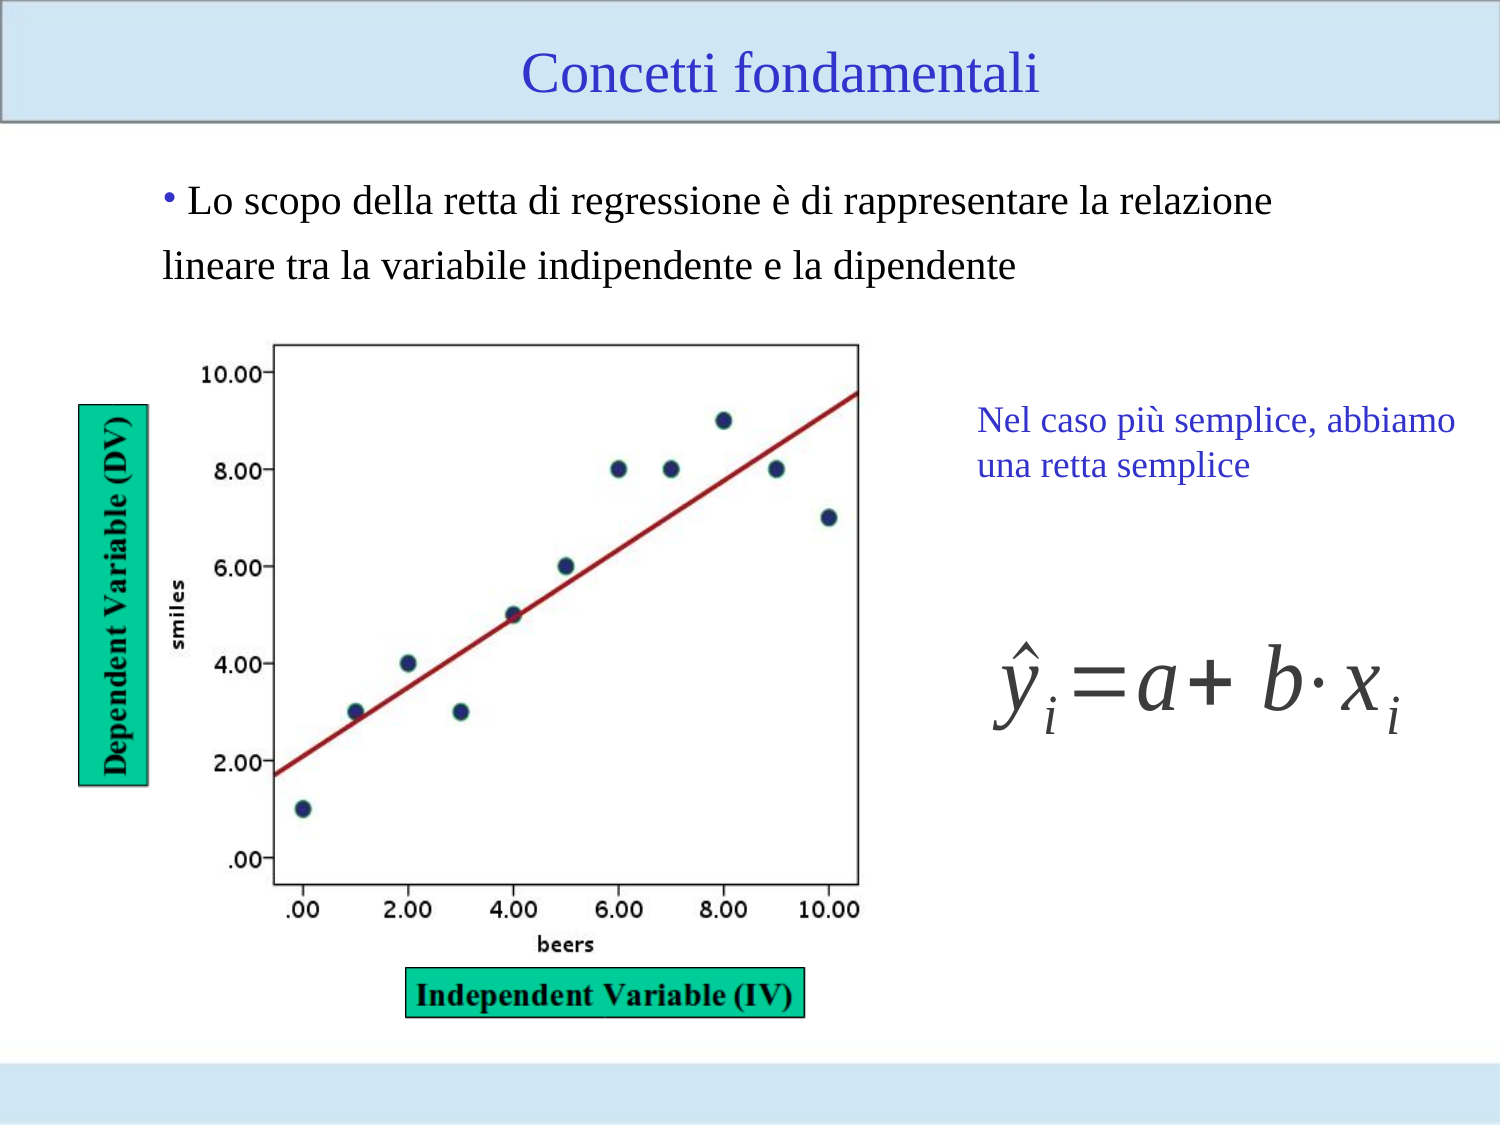

# Concetti fondamentali
 Lo scopo della retta di regressione è di rappresentare la relazione lineare tra la variabile indipendente e la dipendente
Nel caso più semplice, abbiamo una retta semplice
56